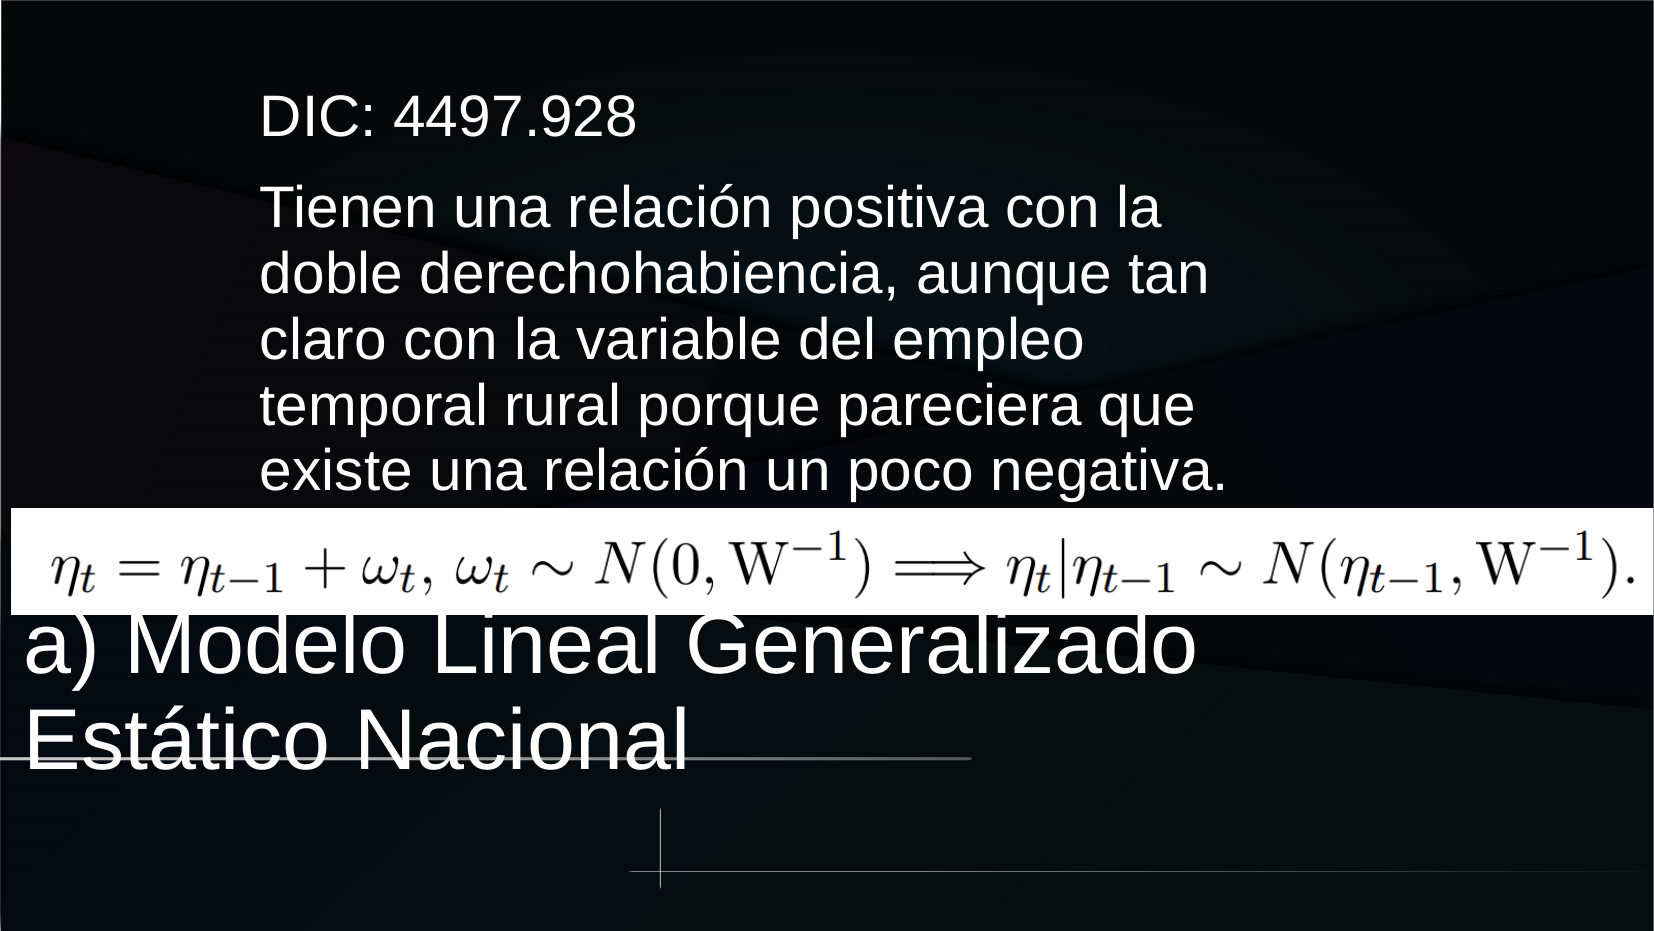

DIC: 4497.928
Tienen una relación positiva con la doble derechohabiencia, aunque tan claro con la variable del empleo temporal rural porque pareciera que existe una relación un poco negativa.
# a) Modelo Lineal Generalizado Estático Nacional